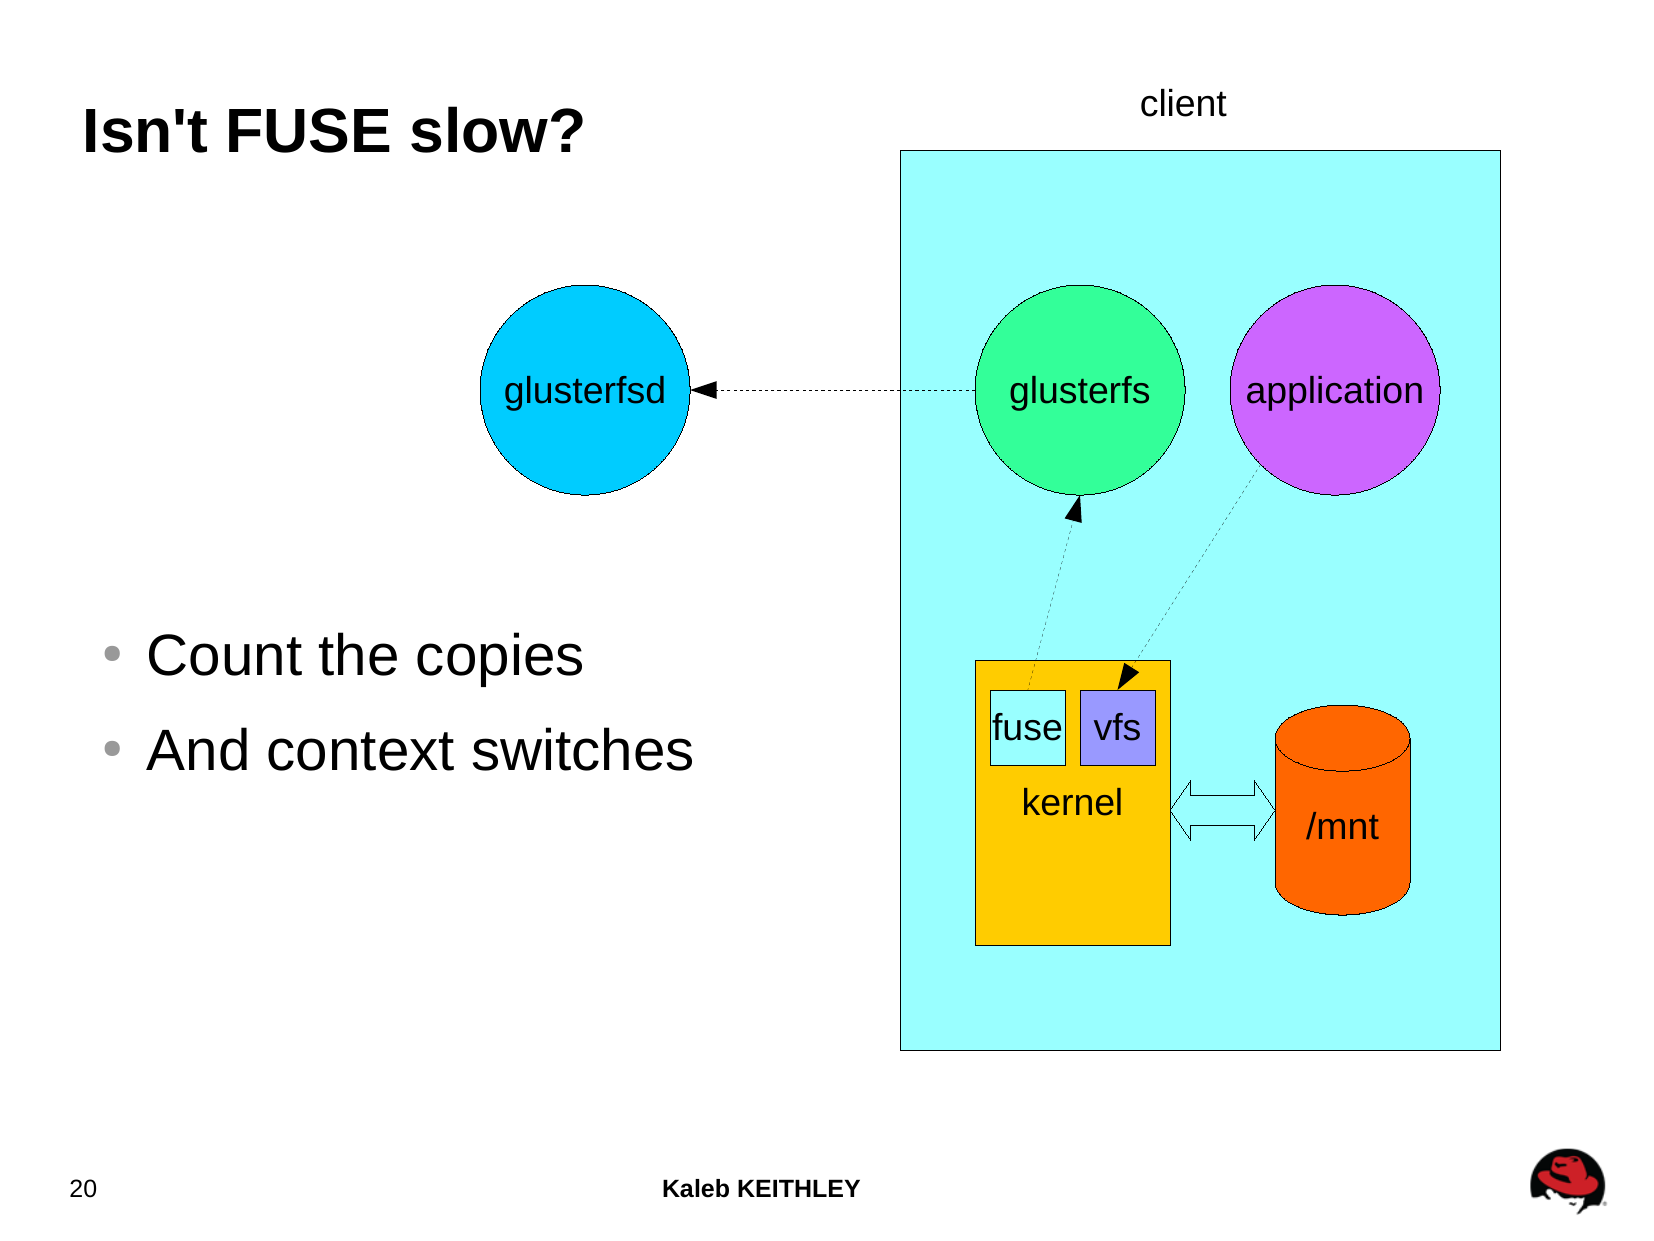

# Isn't FUSE slow?
client
Count the copies
And context switches
glusterfsd
glusterfs
application
kernel
fuse
vfs
/mnt